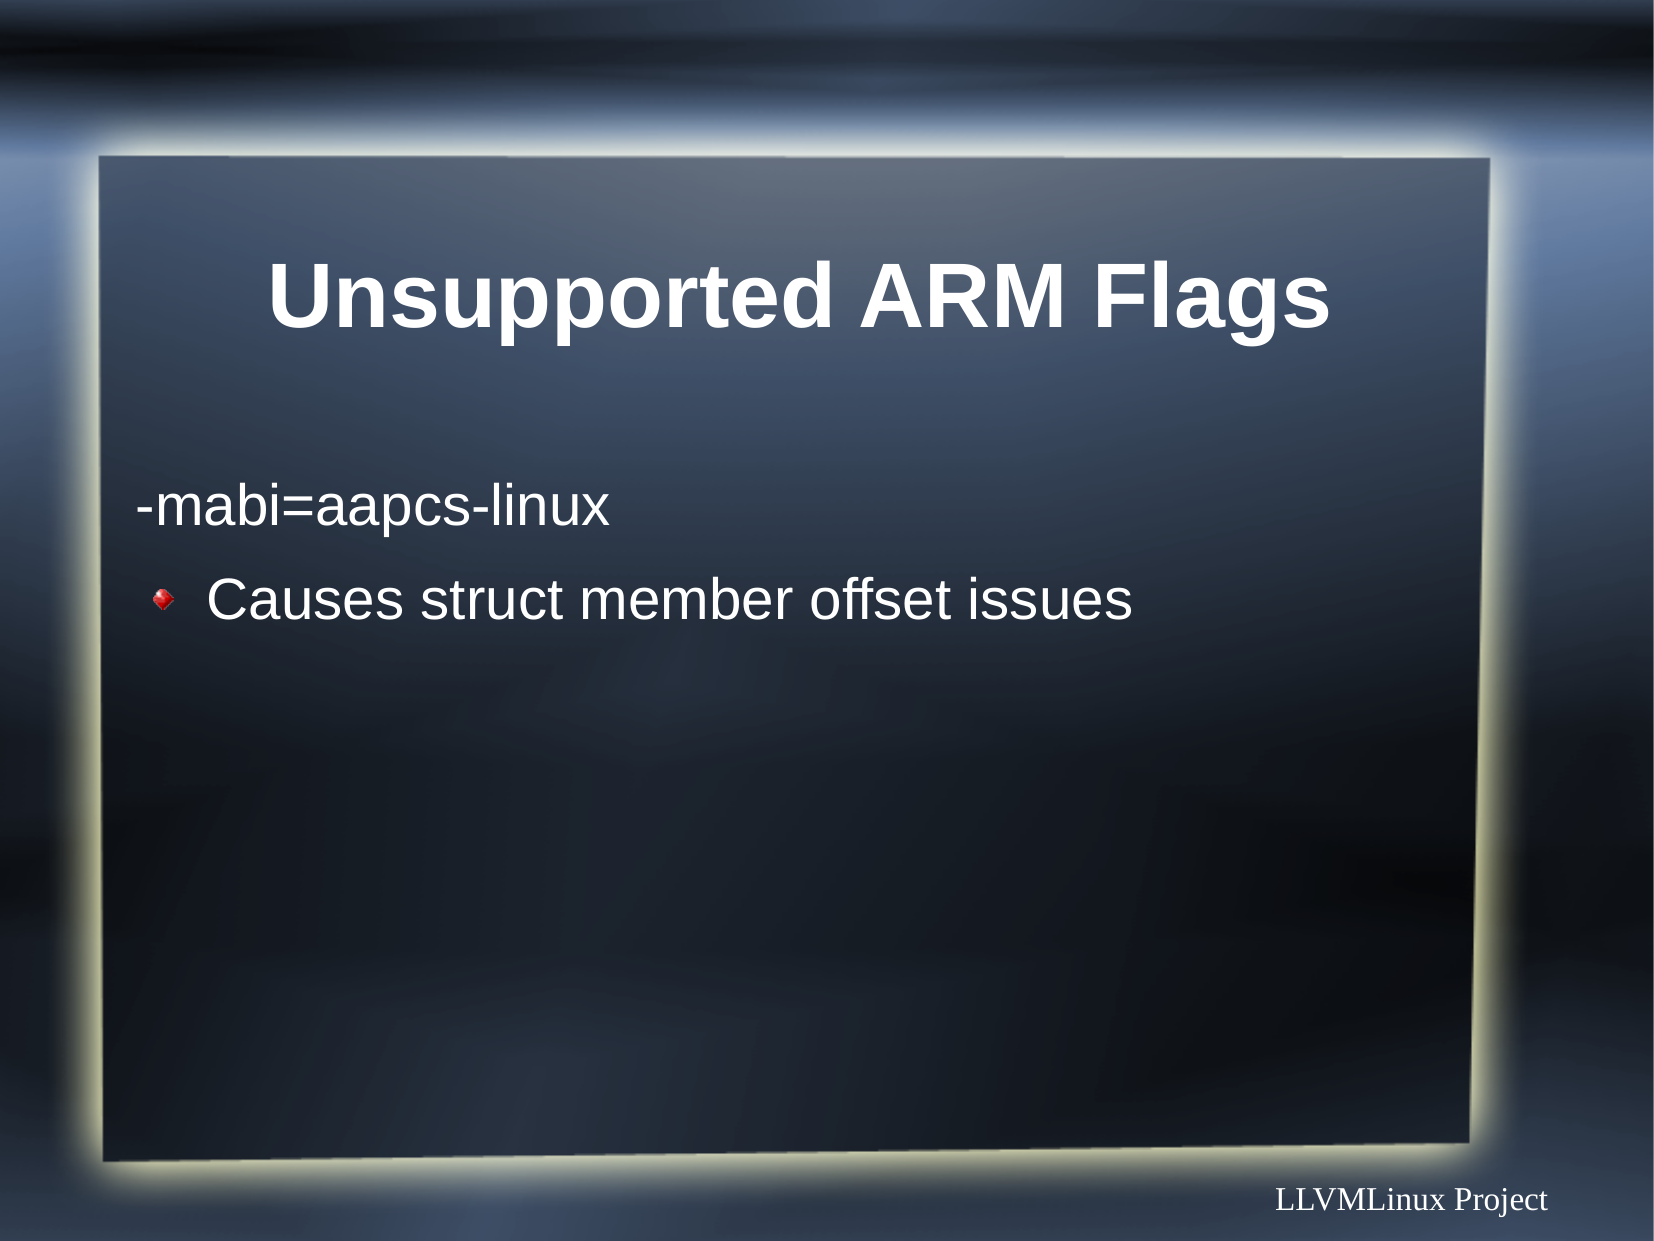

# Unsupported ARM Flags
-mabi=aapcs-linux
Causes struct member offset issues